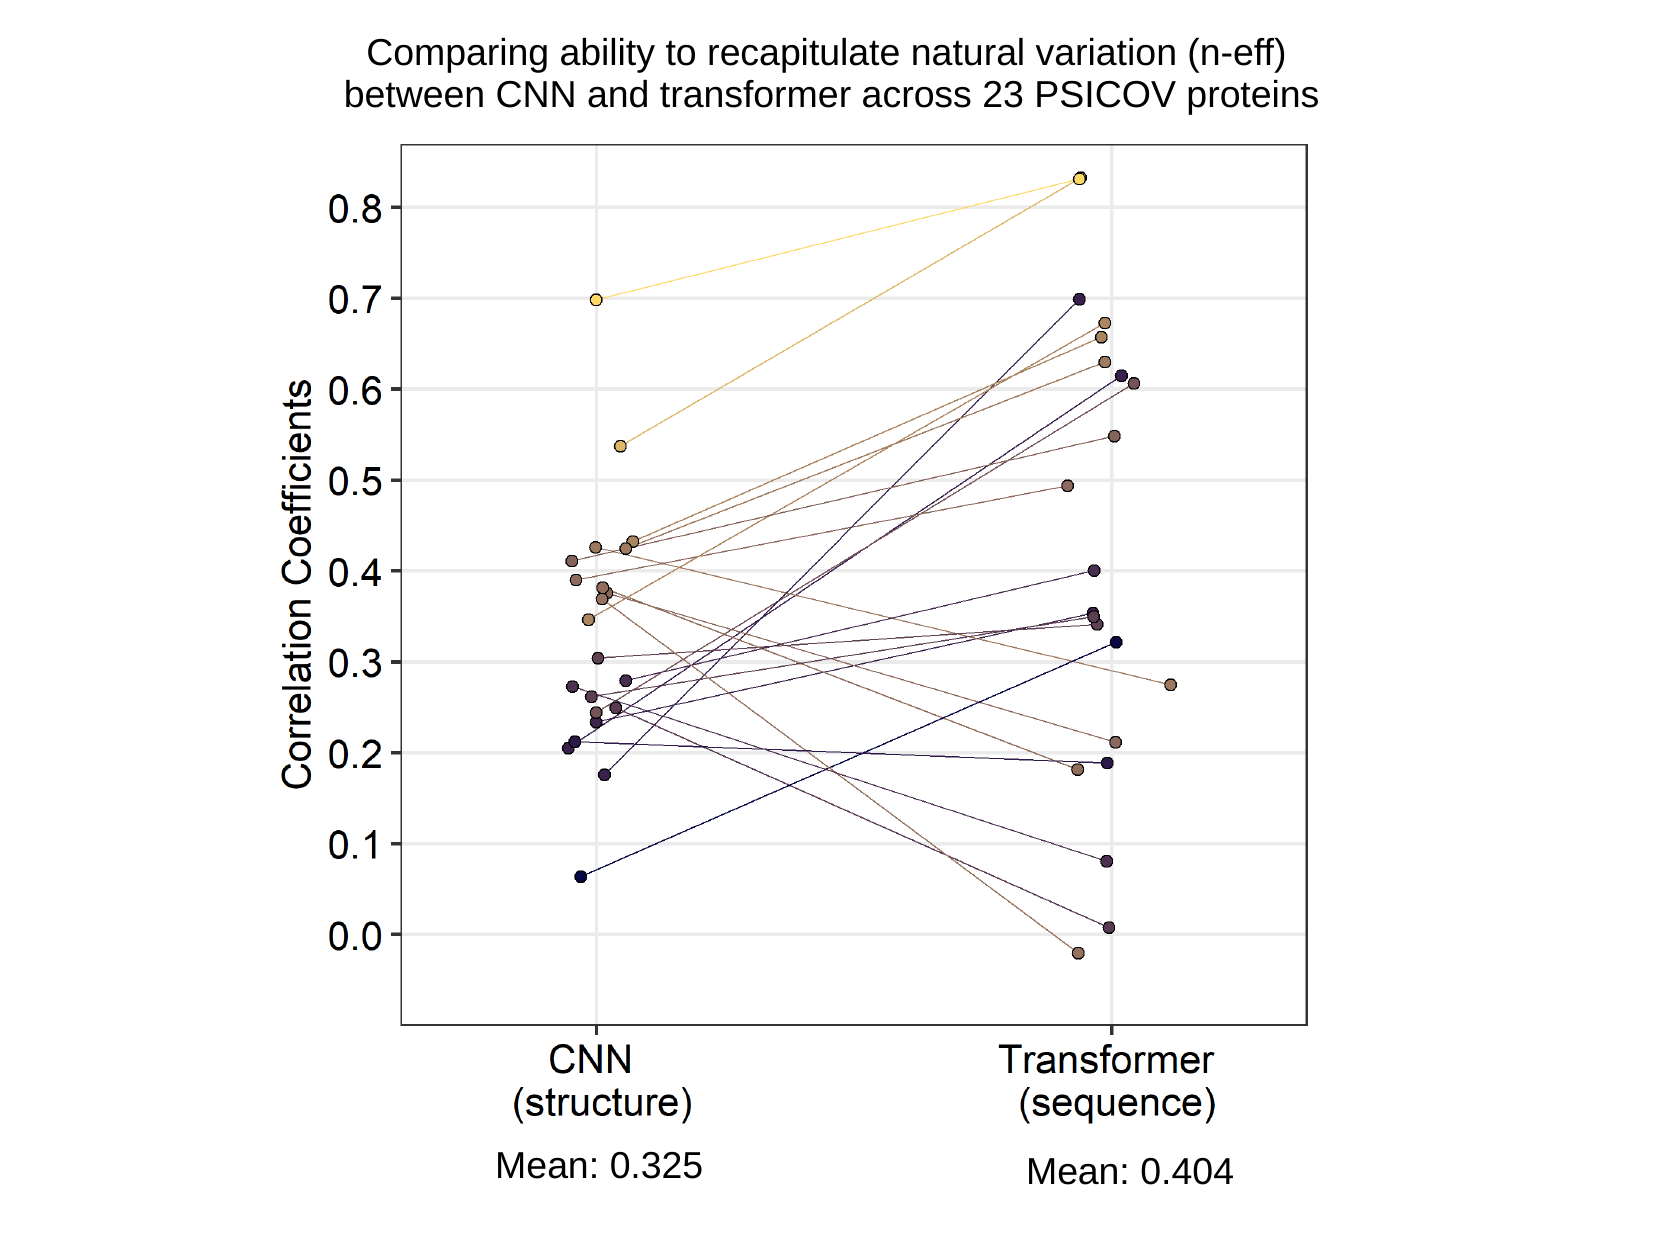

Comparing ability to recapitulate natural variation (n-eff)
 between CNN and transformer across 23 PSICOV proteins
Mean: 0.325
Mean: 0.404